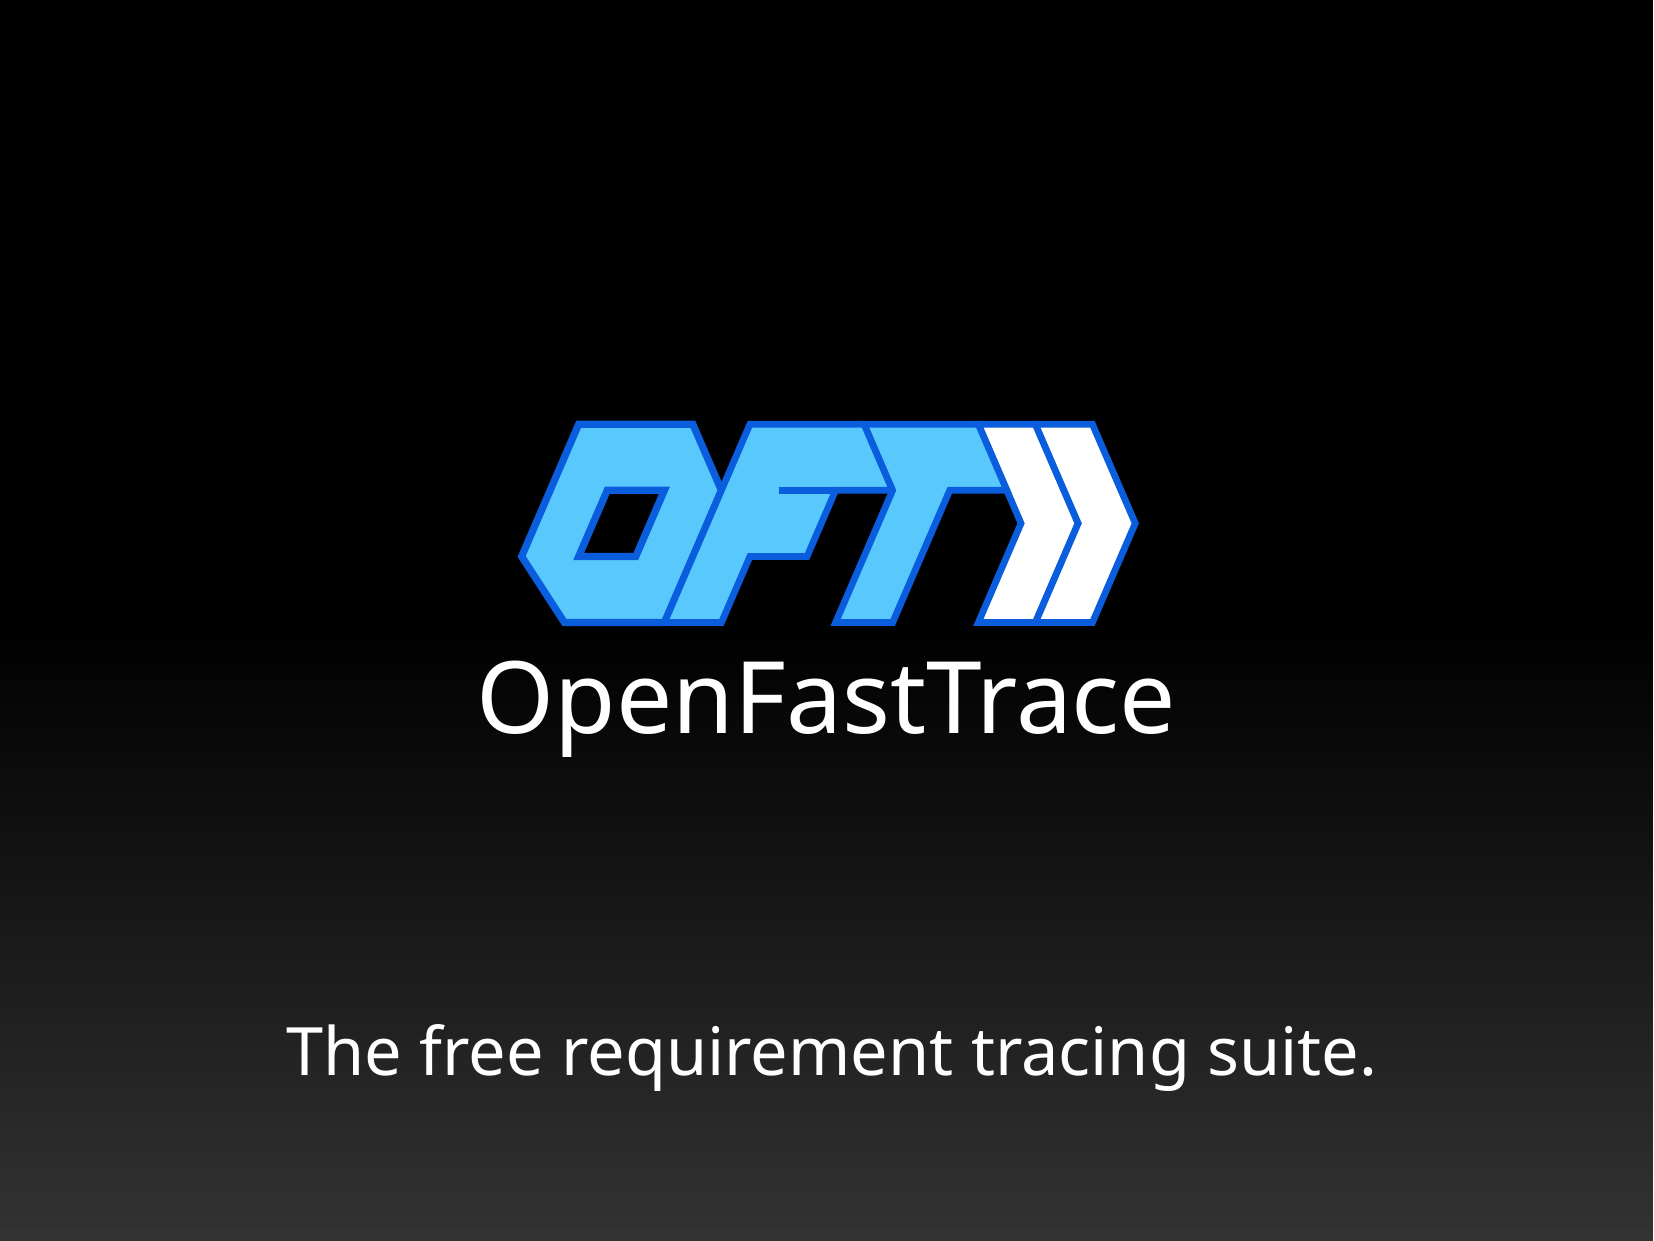

# OpenFastTrace
The free requirement tracing suite.